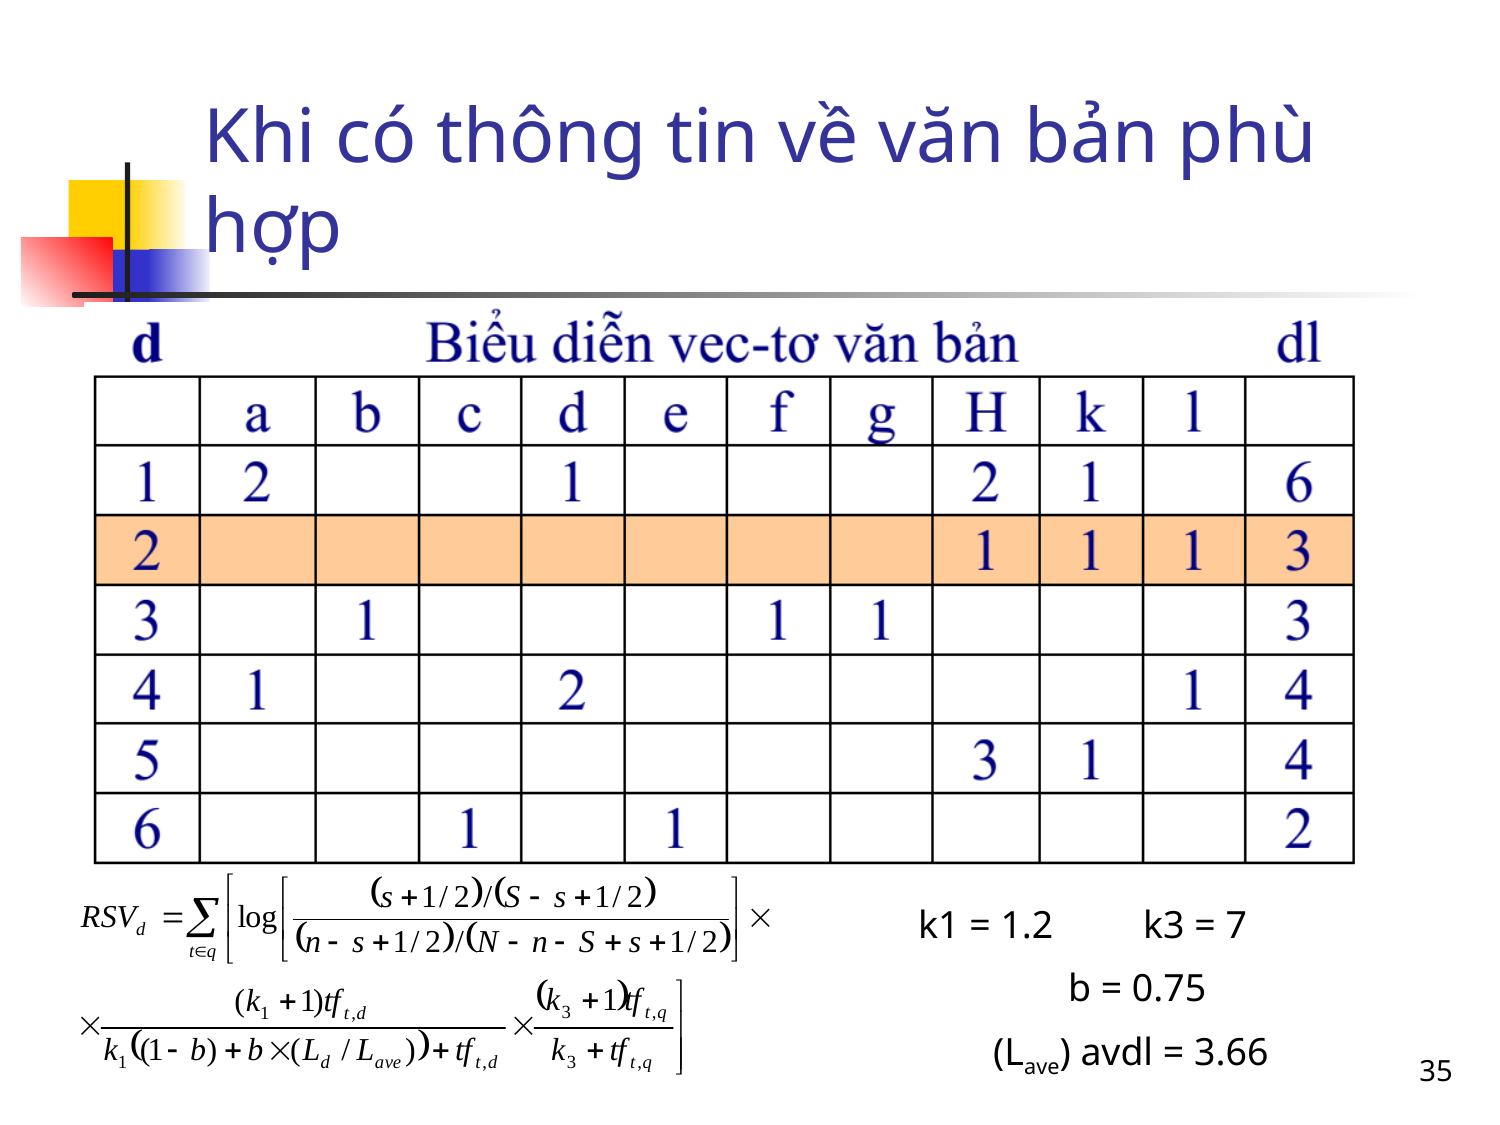

# Khi có thông tin về văn bản phù hợp
k1 = 1.2		k3 = 7
		b = 0.75
	(Lave) avdl = 3.66